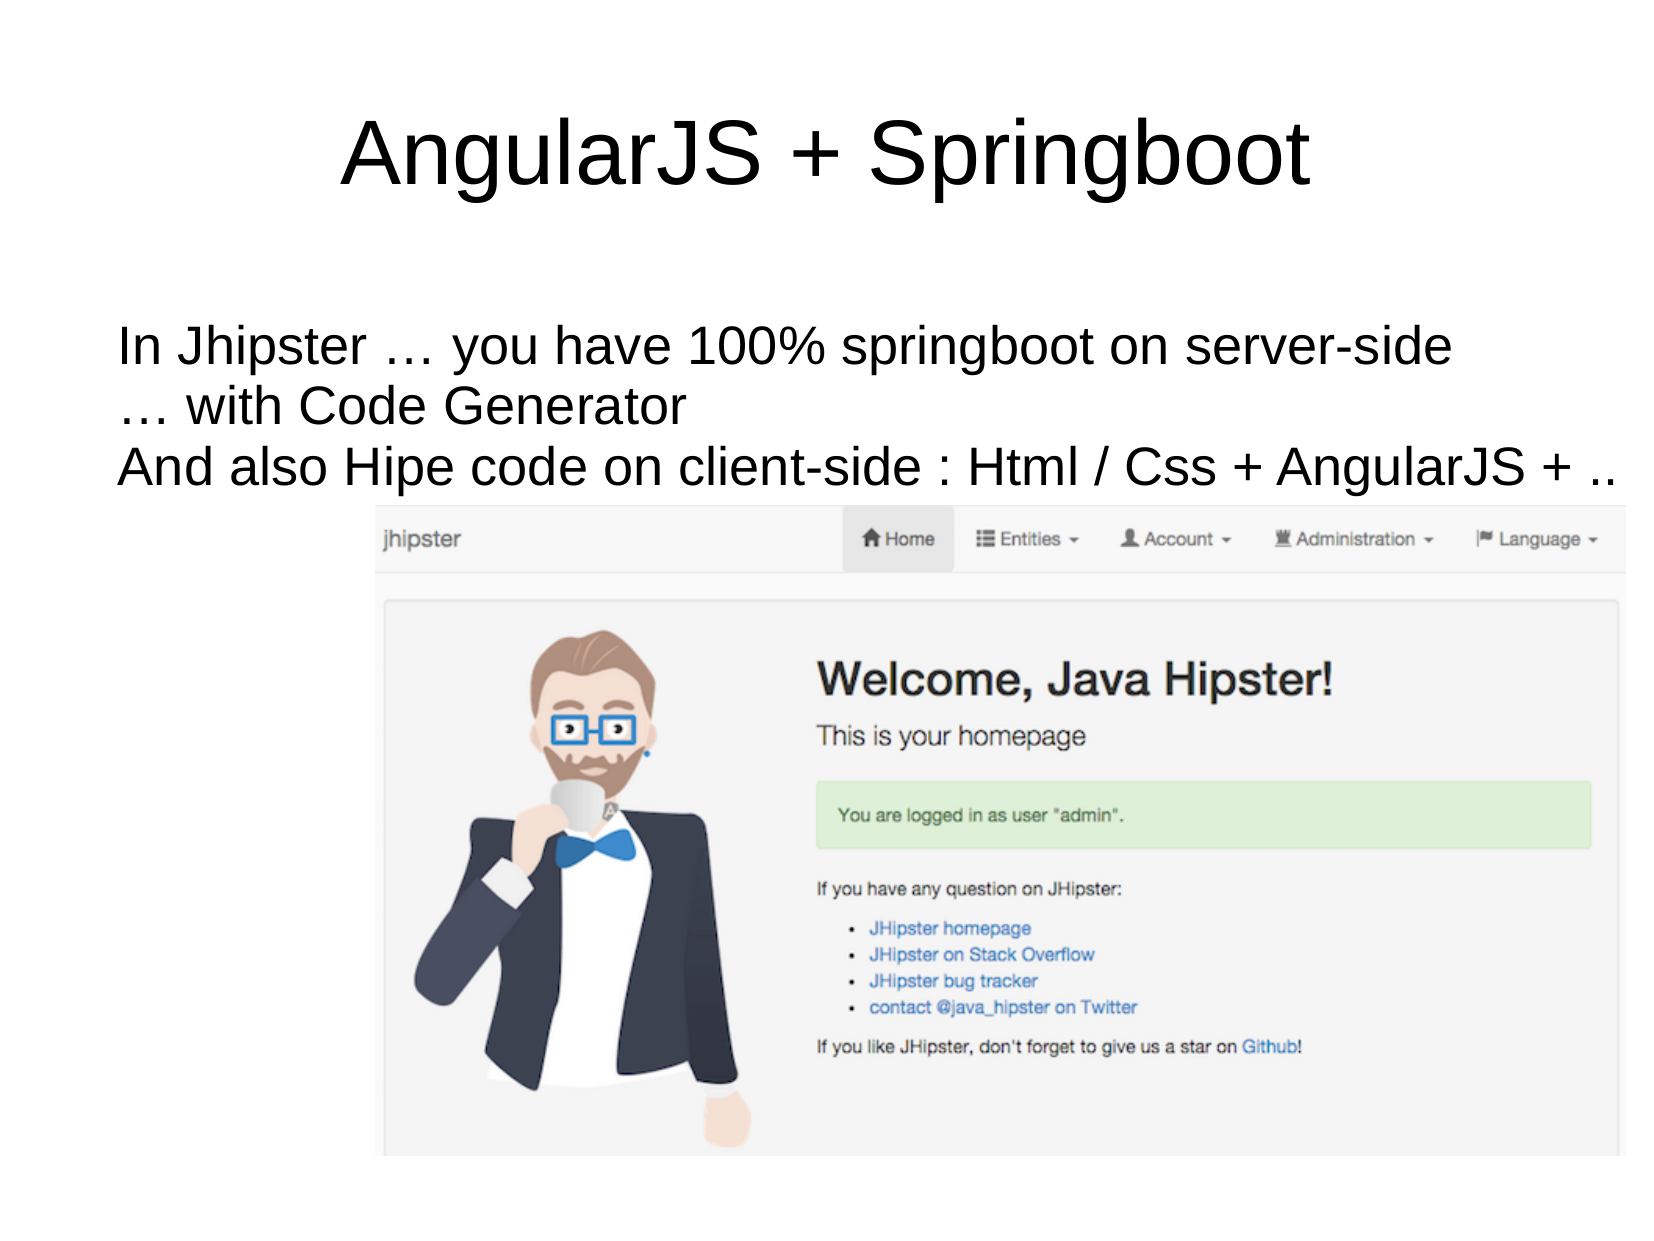

# AngularJS + Springboot
In Jhipster … you have 100% springboot on server-side
… with Code Generator
And also Hipe code on client-side : Html / Css + AngularJS + ..